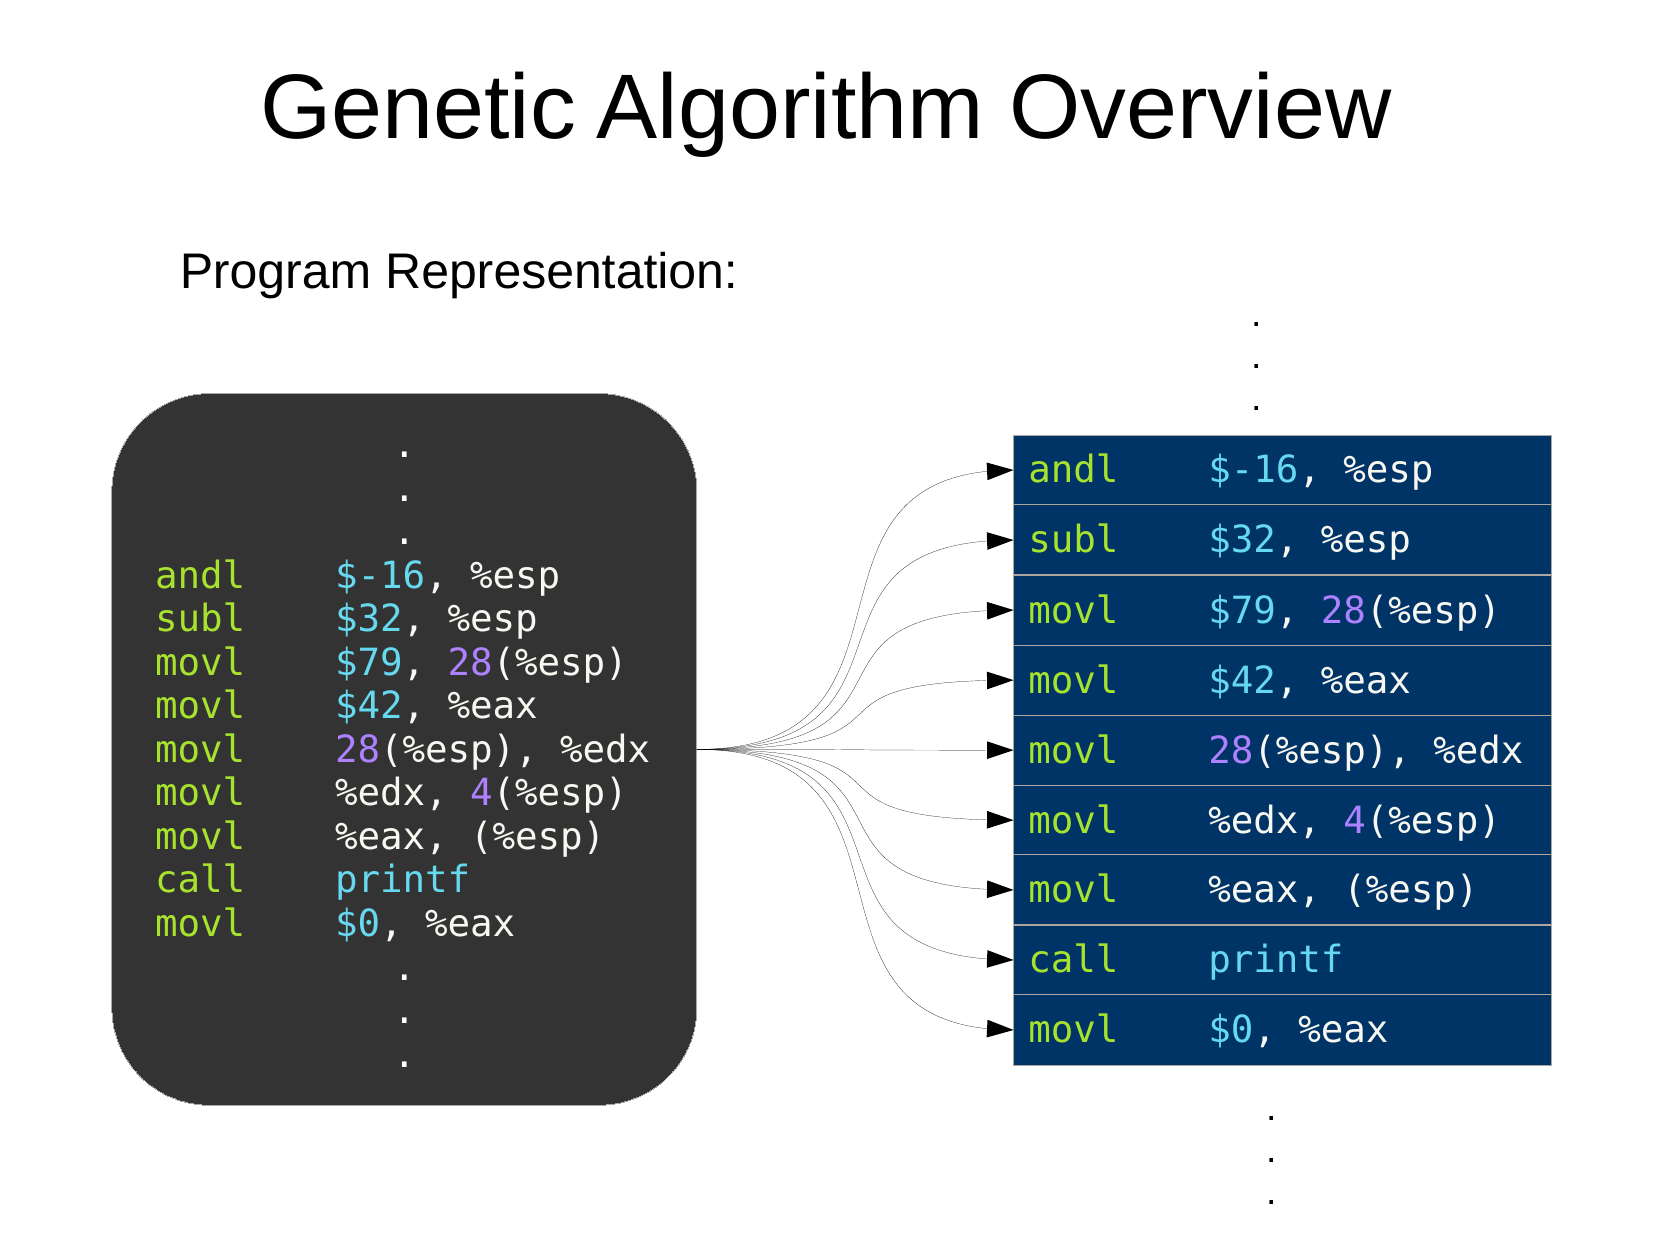

# Genetic Algorithm Overview
Program Representation:
.
.
.
.
.
.
andl $-16, %esp
subl $32, %esp
movl $79, 28(%esp)
movl $42, %eax
movl 28(%esp), %edx
movl %edx, 4(%esp)
movl %eax, (%esp)
call printf
movl $0, %eax
.
.
.
andl $-16, %esp
subl $32, %esp
movl $79, 28(%esp)
movl $42, %eax
movl 28(%esp), %edx
movl %edx, 4(%esp)
movl %eax, (%esp)
call printf
movl $0, %eax
.
.
.